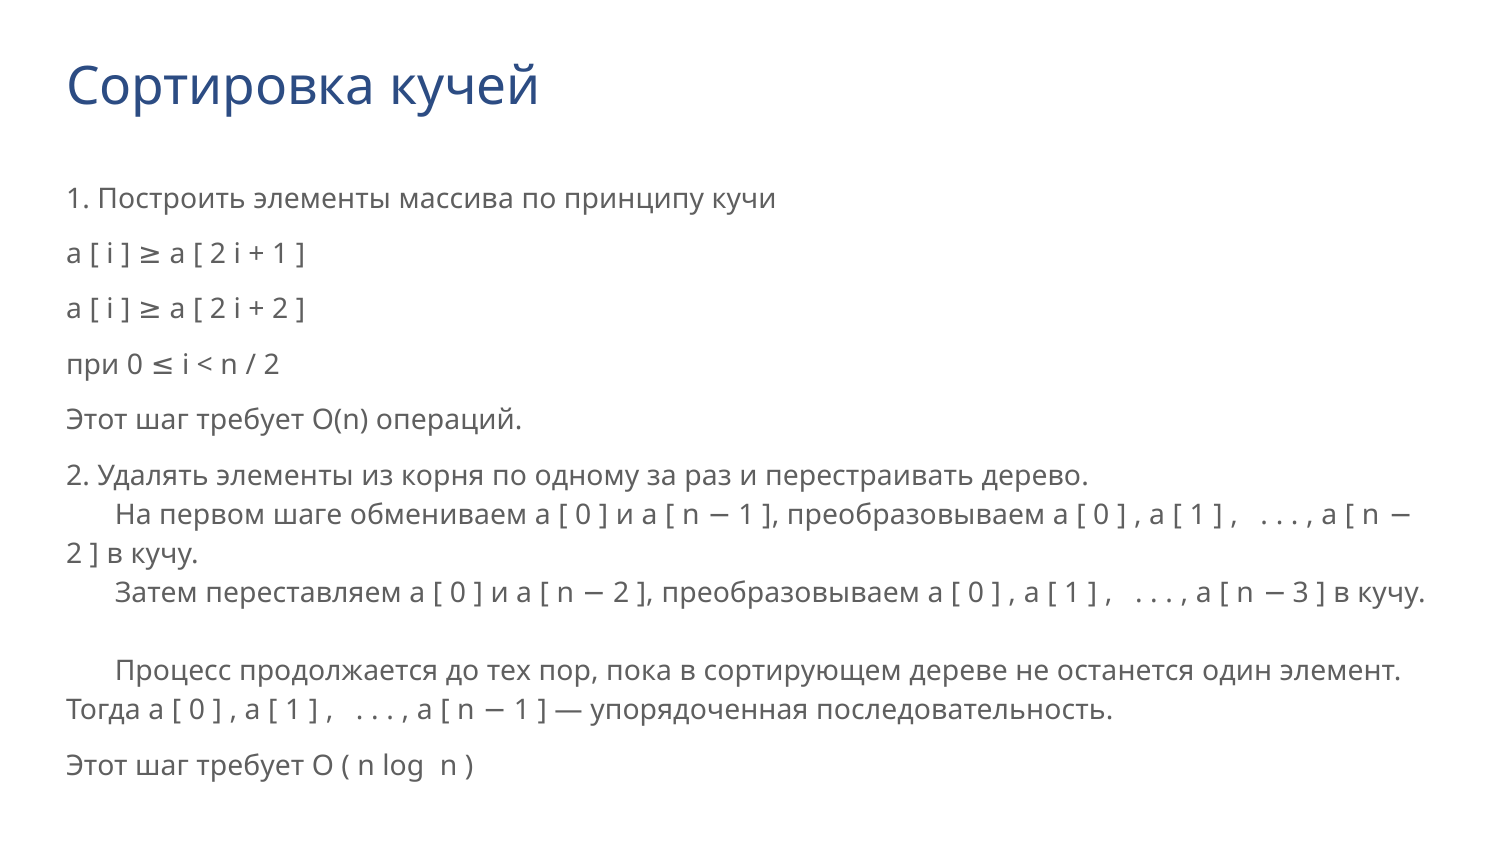

# Сортировка кучей
1. Построить элементы массива по принципу кучи
a [ i ] ≥ a [ 2 i + 1 ]
a [ i ] ≥ a [ 2 i + 2 ]
при 0 ≤ i < n / 2
Этот шаг требует O(n) операций.
2. Удалять элементы из корня по одному за раз и перестраивать дерево.
	На первом шаге обмениваем a [ 0 ] и a [ n − 1 ], преобразовываем a [ 0 ] , a [ 1 ] , . . . , a [ n − 2 ] в кучу.
	Затем переставляем a [ 0 ] и a [ n − 2 ], преобразовываем a [ 0 ] , a [ 1 ] , . . . , a [ n − 3 ] в кучу.
	Процесс продолжается до тех пор, пока в сортирующем дереве не останется один элемент.
Тогда a [ 0 ] , a [ 1 ] , . . . , a [ n − 1 ] — упорядоченная последовательность.
Этот шаг требует O ( n log ⁡ n )